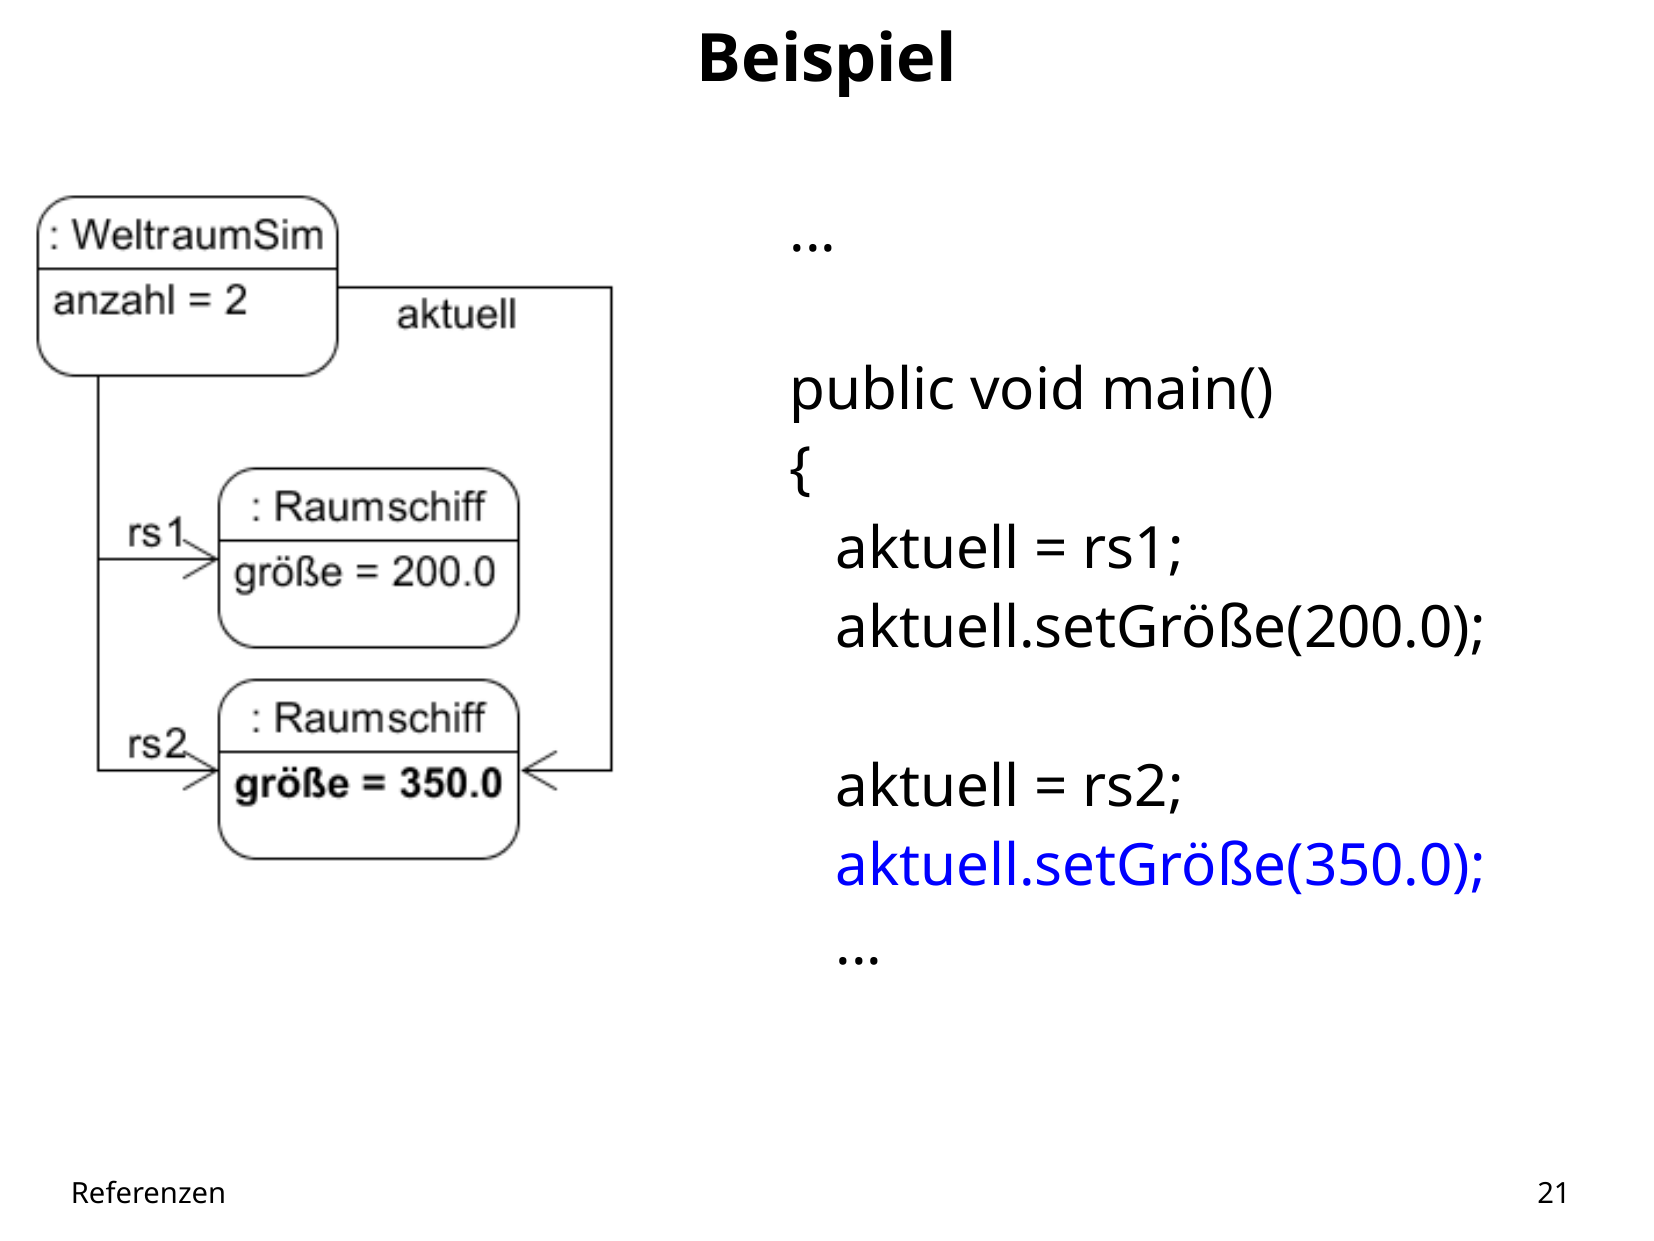

# Beispiel
 ...
 public void main()
 {
 aktuell = rs1;
 aktuell.setGröße(200.0);
 aktuell = rs2;
 aktuell.setGröße(350.0);
 ...
Referenzen
21